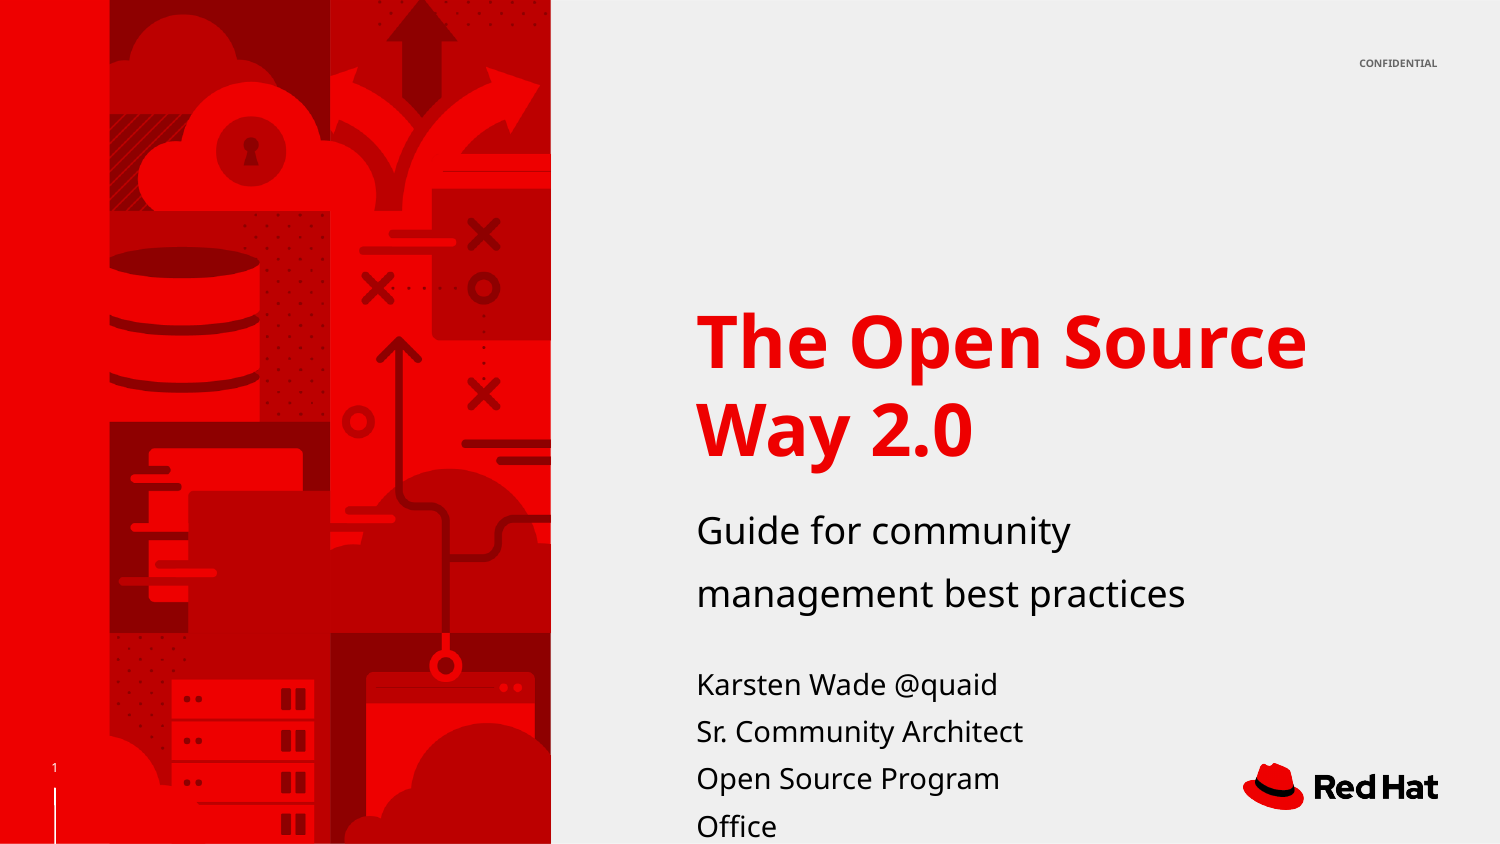

The Open Source Way 2.0
# Guide for community management best practices
Karsten Wade @quaid
Sr. Community Architect
Open Source Program Office